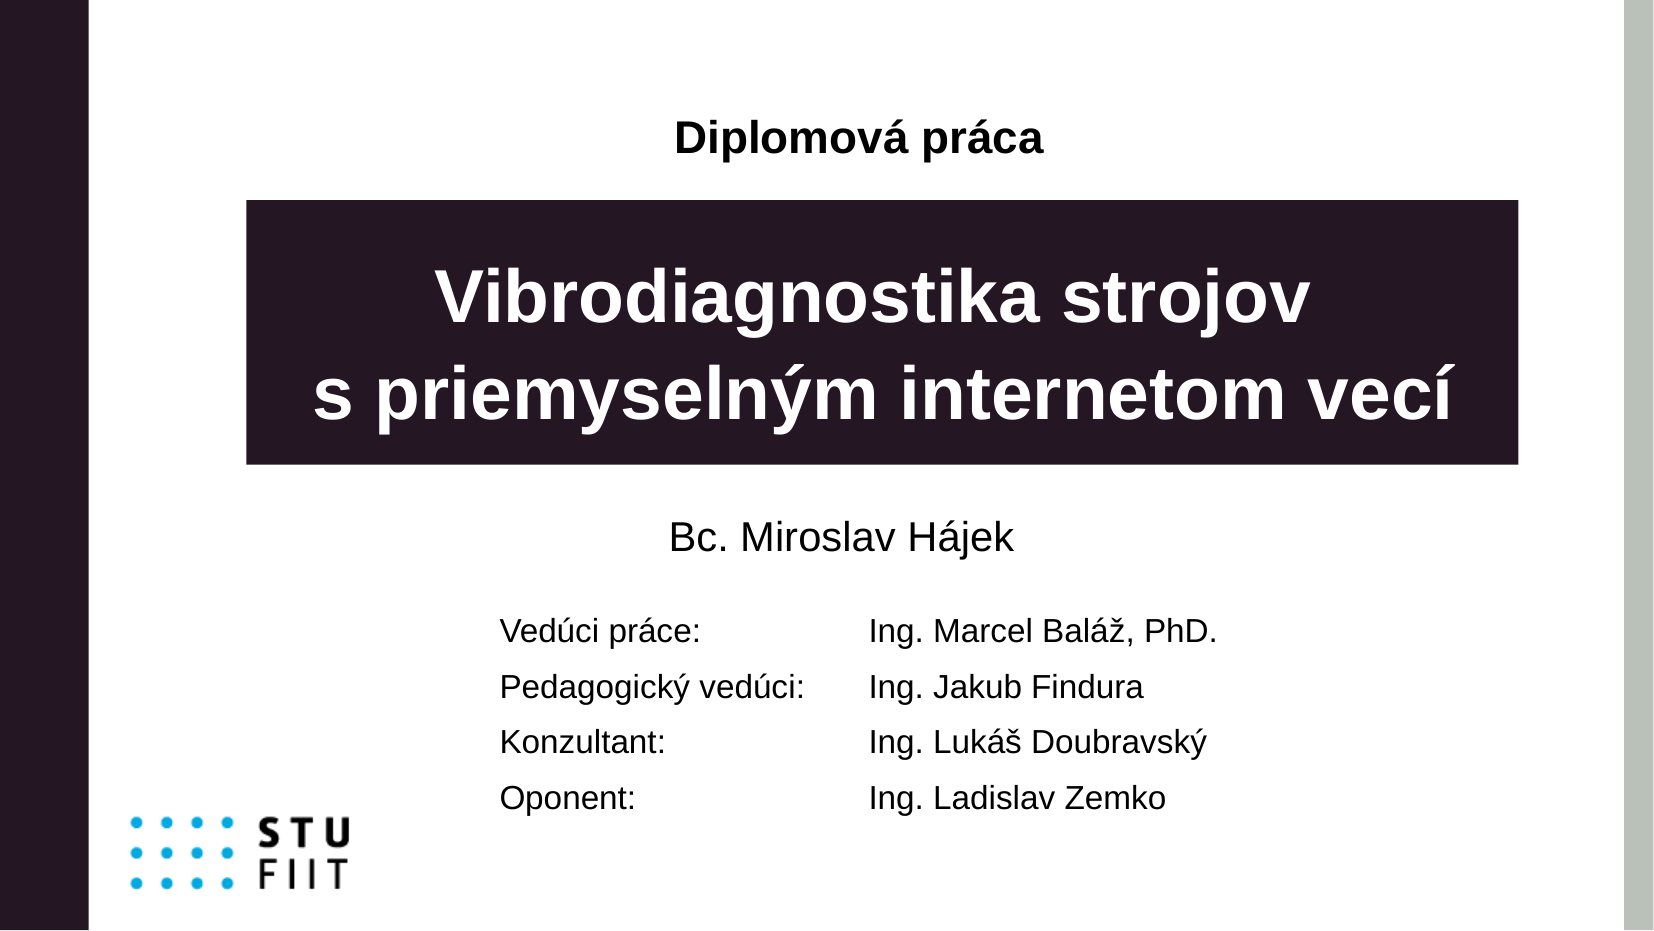

Diplomová práca
# Vibrodiagnostika strojov s priemyselným internetom vecí
Bc. Miroslav Hájek
Vedúci práce: 			Ing. Marcel Baláž, PhD.
Pedagogický vedúci: 	Ing. Jakub Findura
Konzultant: 			Ing. Lukáš Doubravský
Oponent:				Ing. Ladislav Zemko